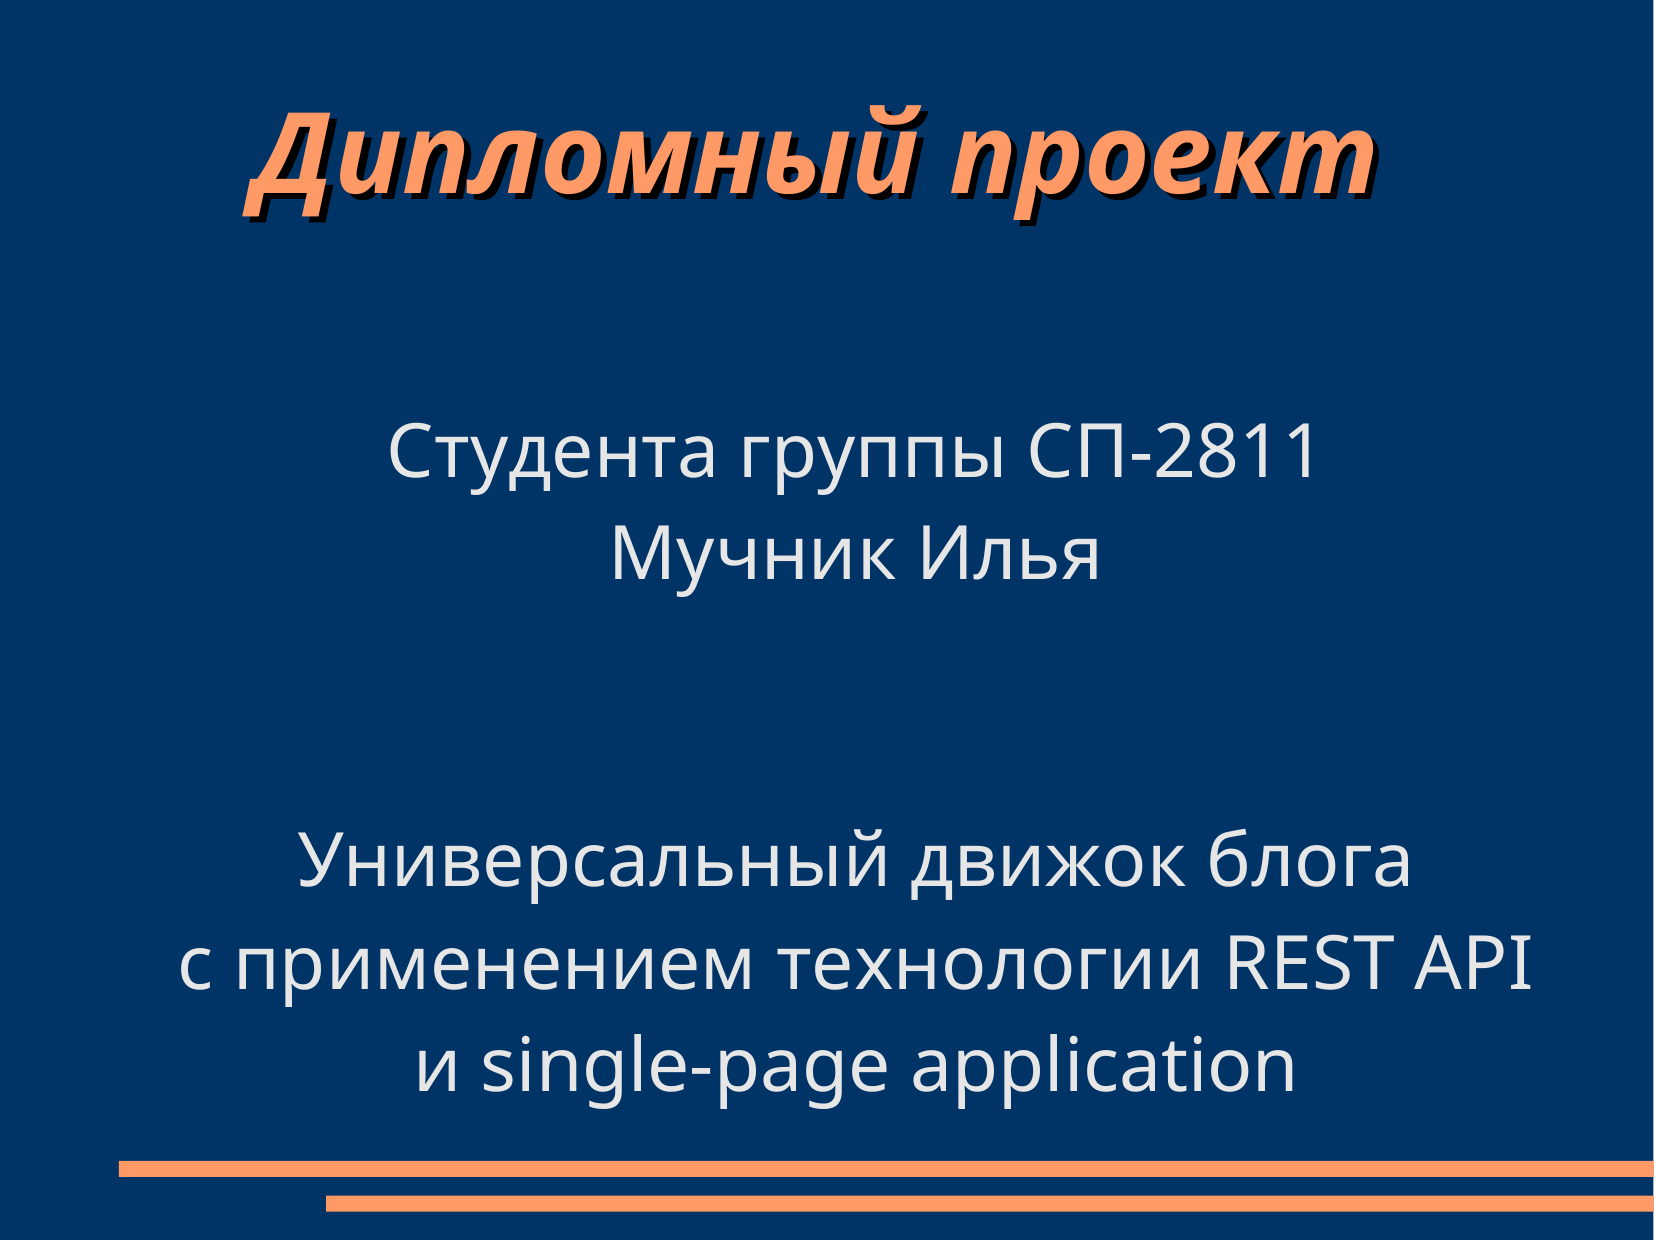

# Дипломный проект
Студента группы СП-2811
Мучник Илья
Универсальный движок блога
с применением технологии REST API
и single-page application